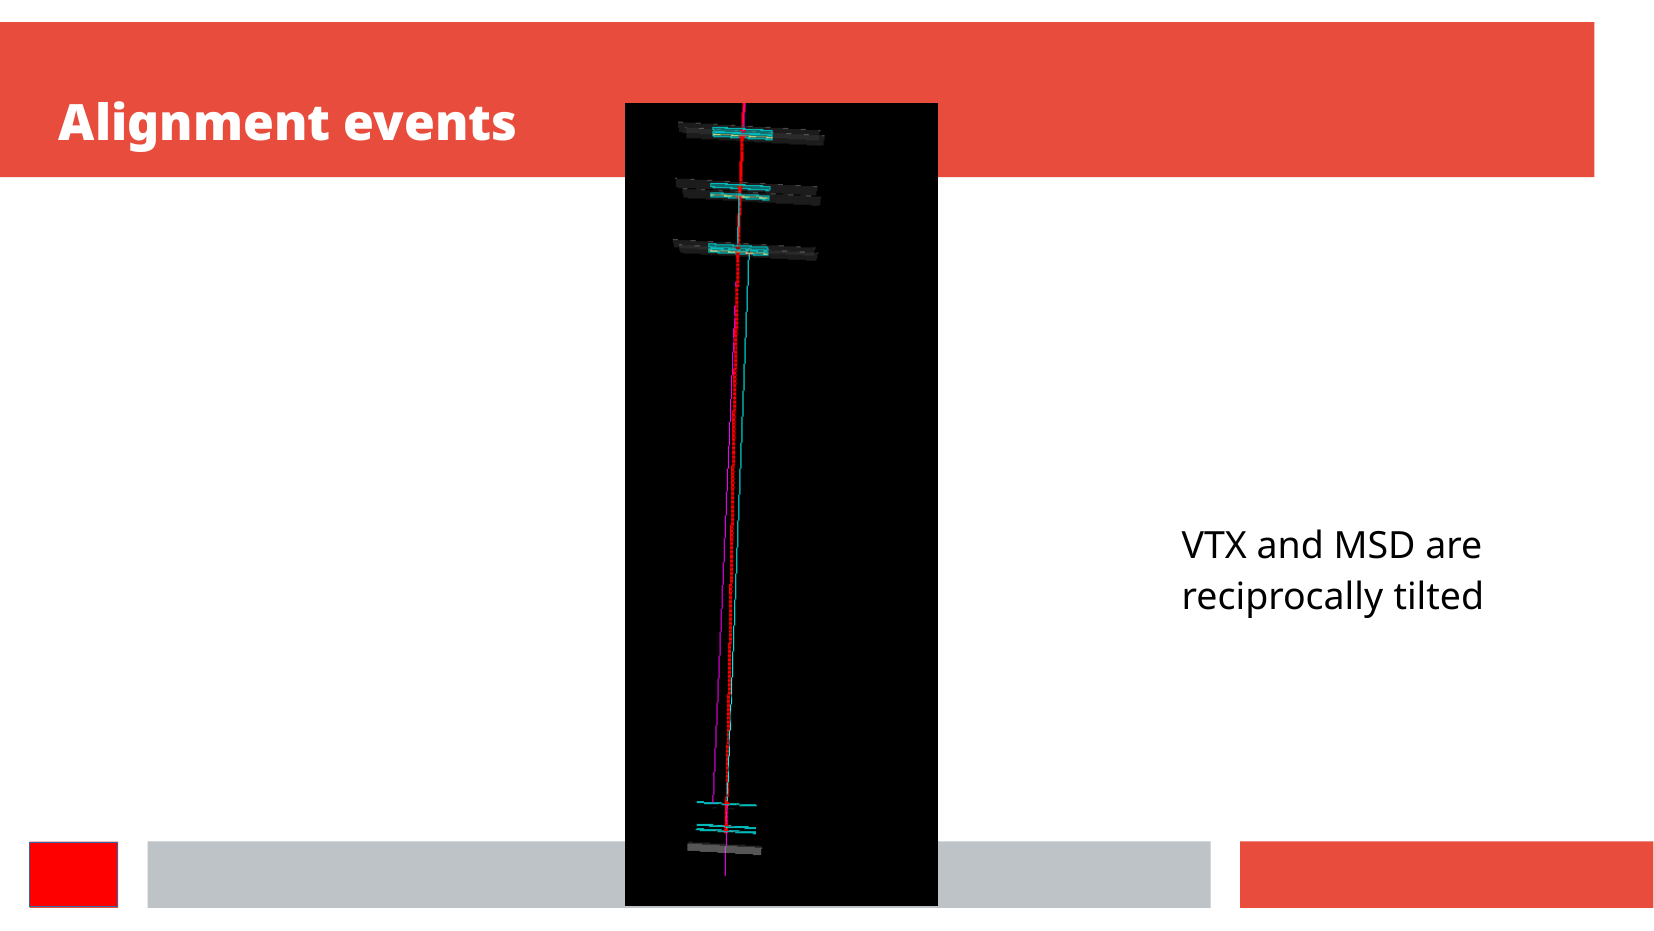

# Alignment events
VTX and MSD are
reciprocally tilted
31